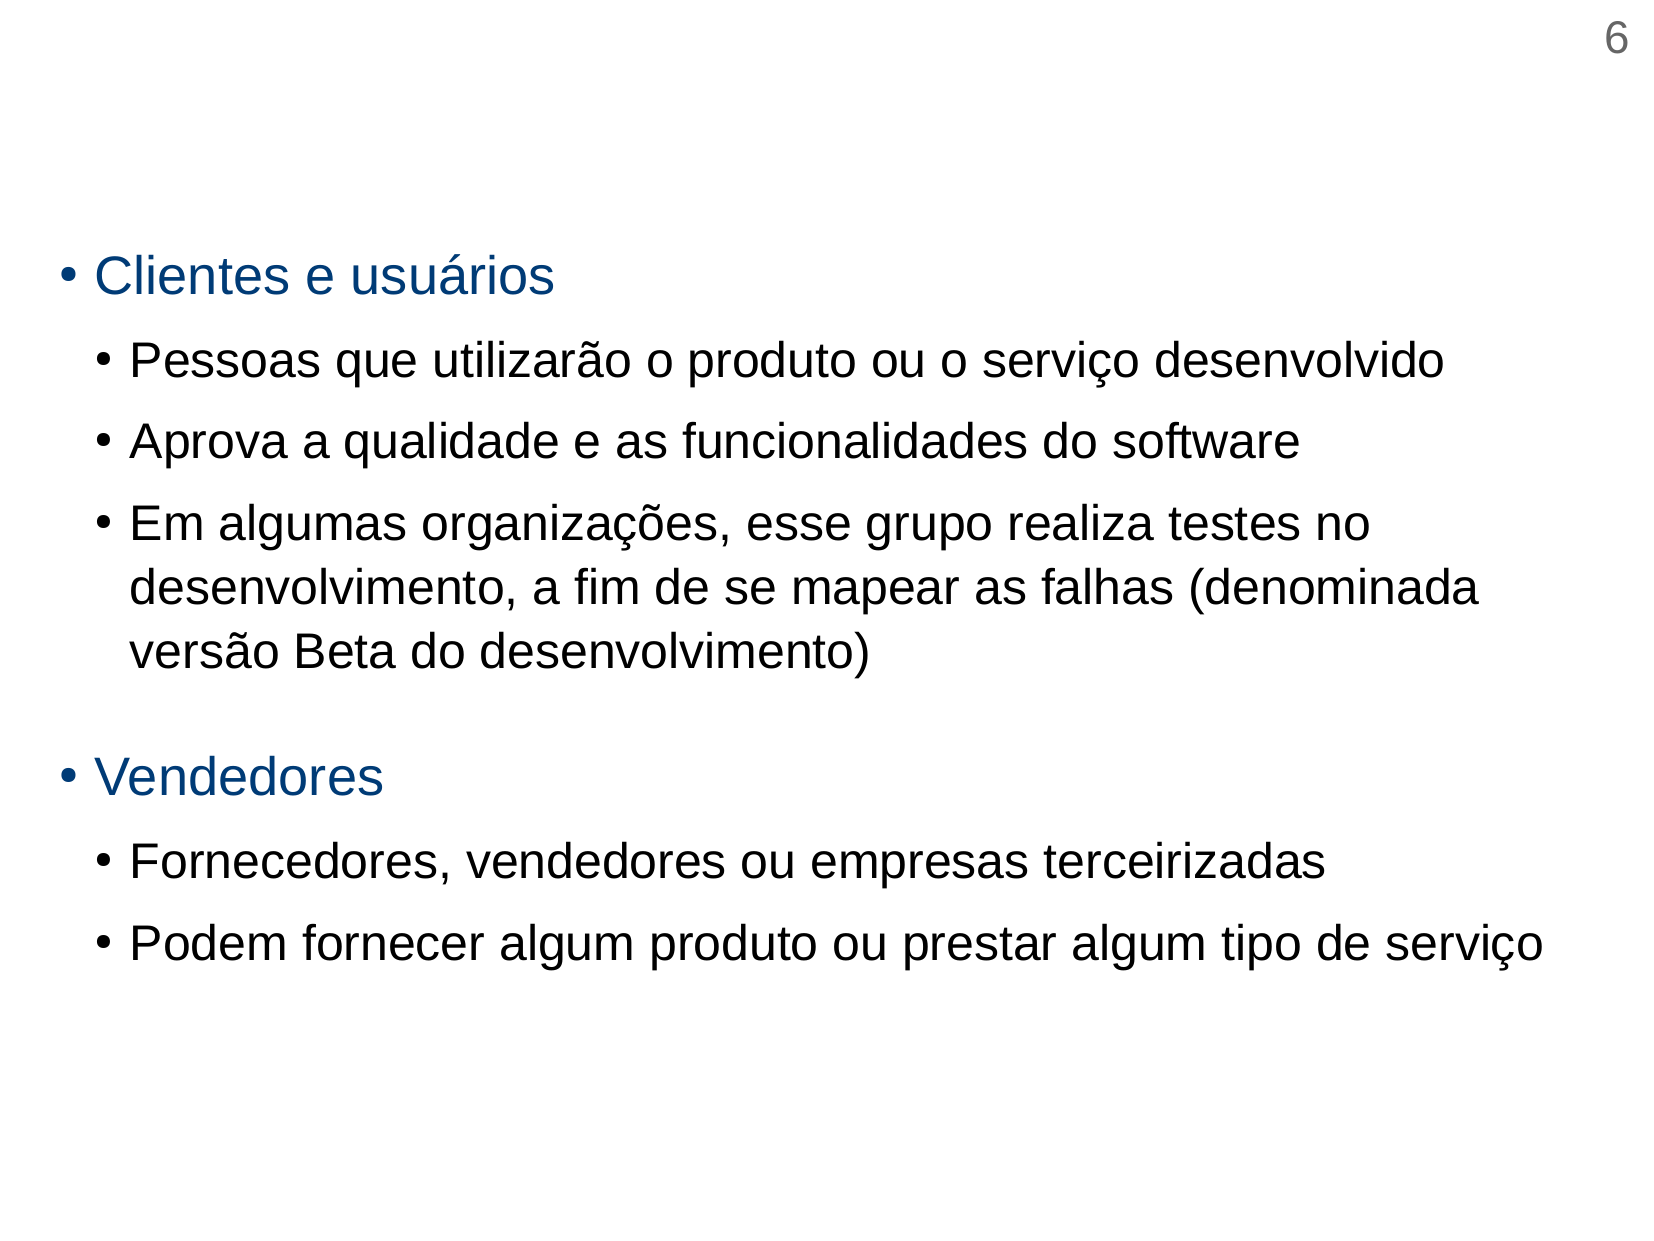

6
#
Clientes e usuários
Pessoas que utilizarão o produto ou o serviço desenvolvido
Aprova a qualidade e as funcionalidades do software
Em algumas organizações, esse grupo realiza testes no desenvolvimento, a fim de se mapear as falhas (denominada versão Beta do desenvolvimento)
Vendedores
Fornecedores, vendedores ou empresas terceirizadas
Podem fornecer algum produto ou prestar algum tipo de serviço